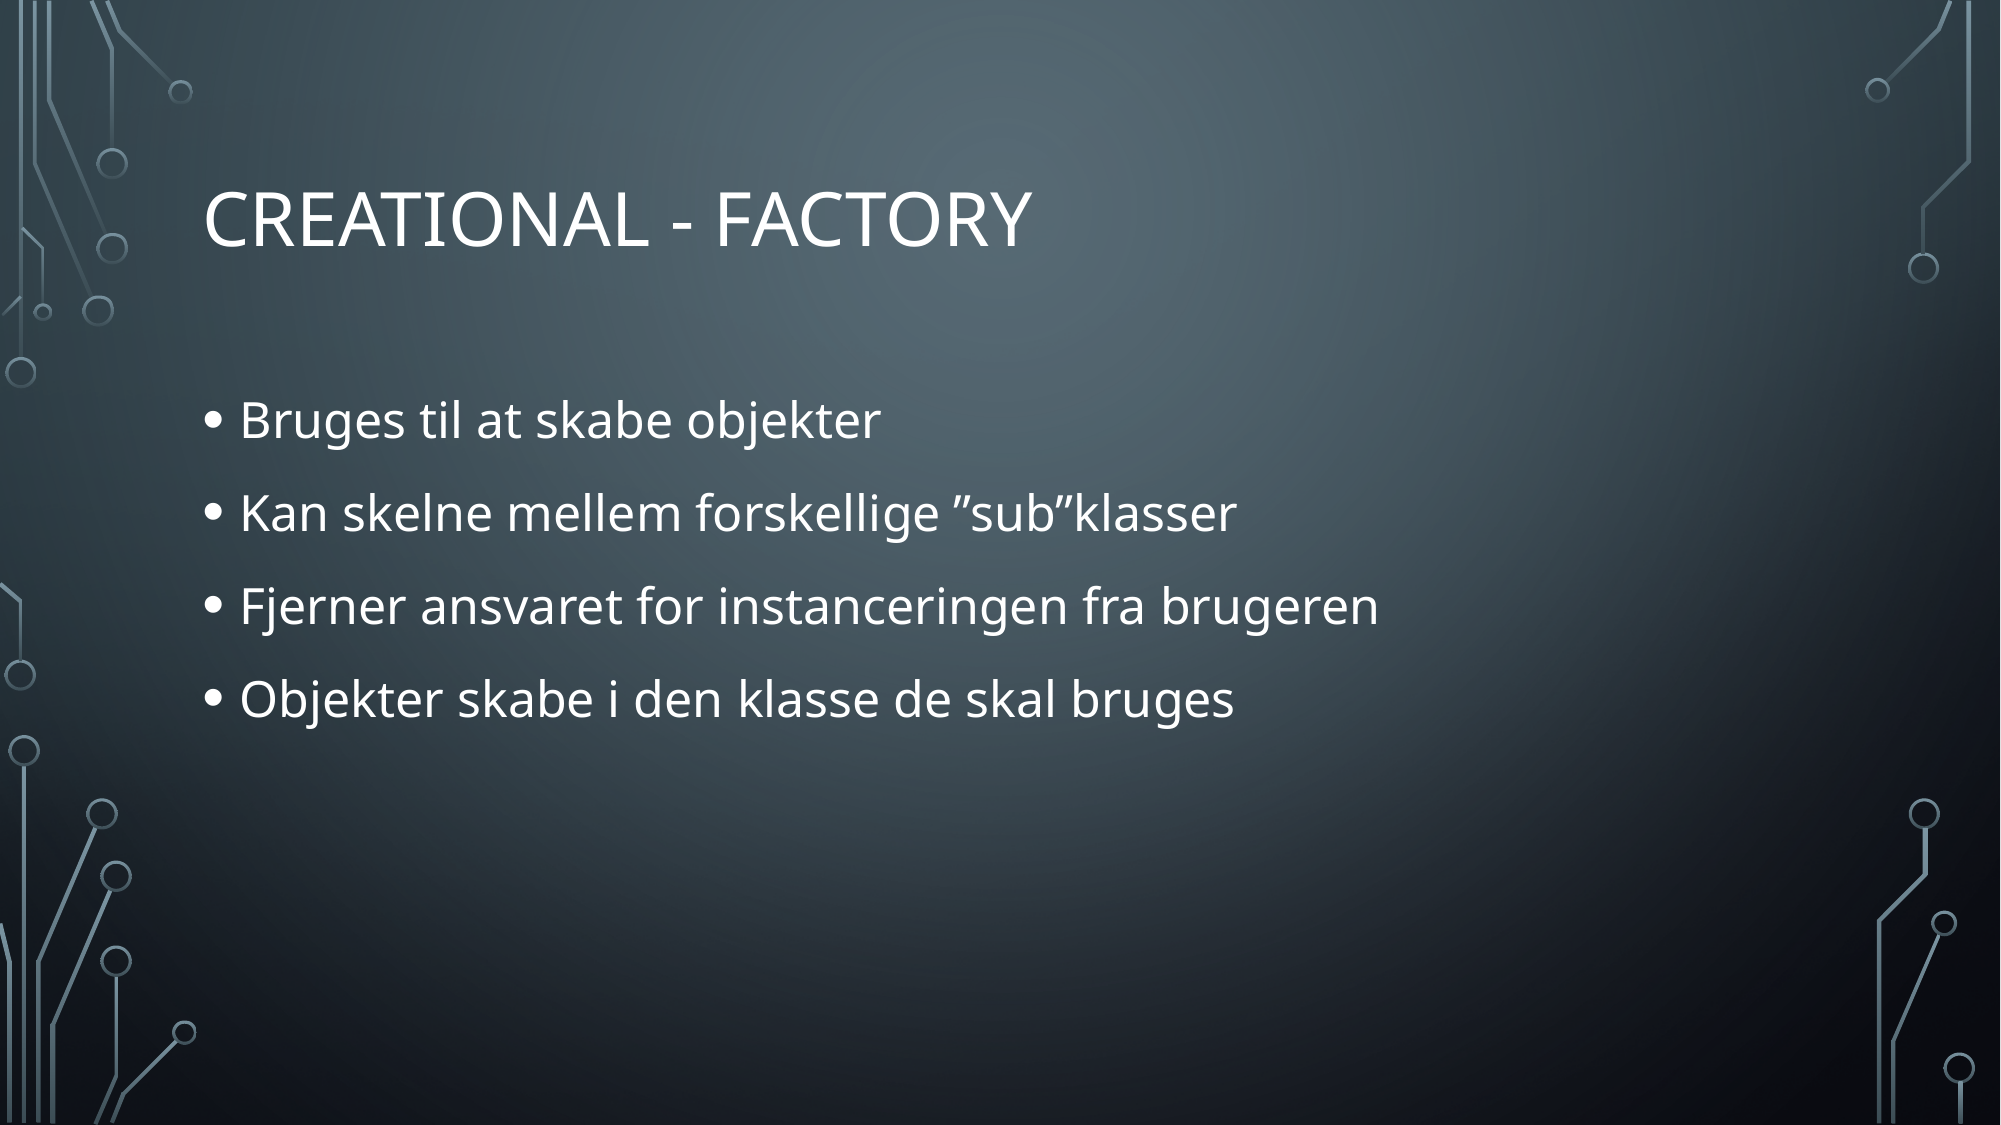

# Creational - Factory
Bruges til at skabe objekter
Kan skelne mellem forskellige ”sub”klasser
Fjerner ansvaret for instanceringen fra brugeren
Objekter skabe i den klasse de skal bruges